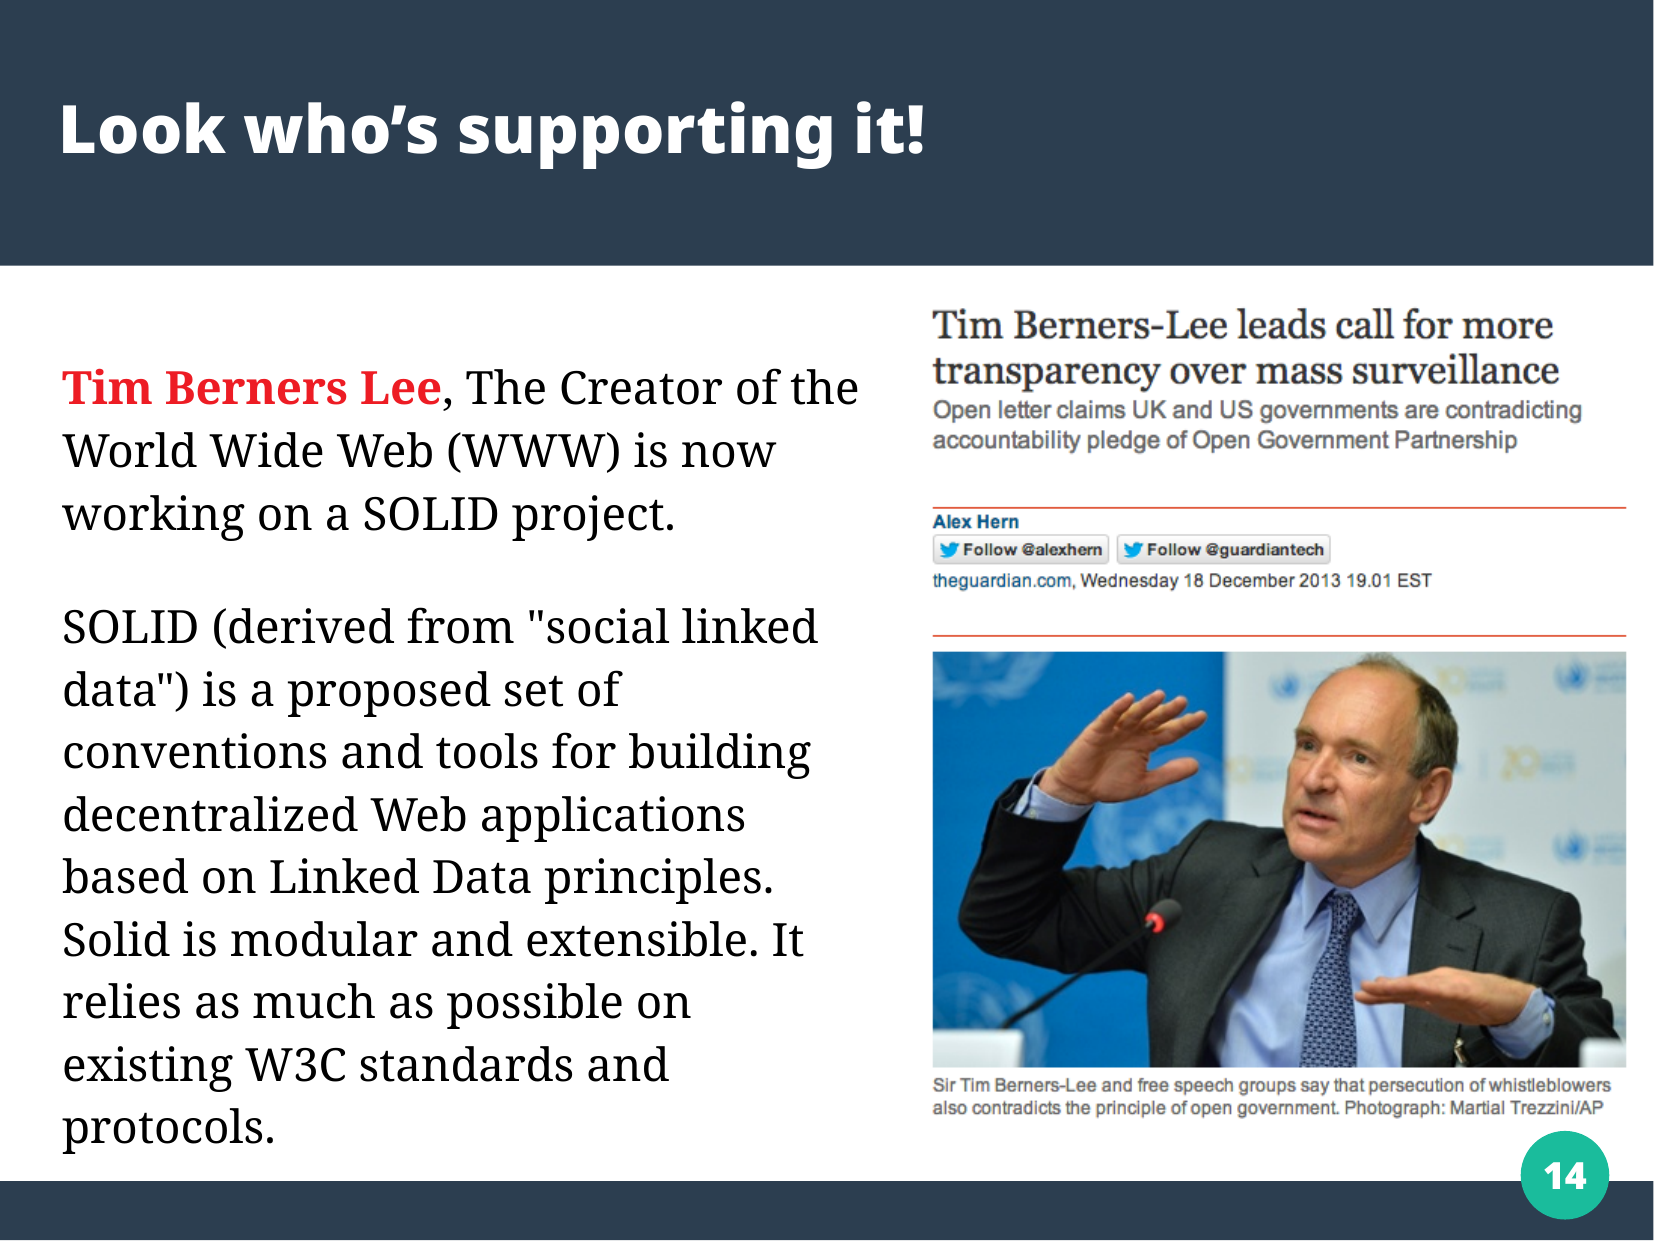

# Look who’s supporting it!
Tim Berners Lee, The Creator of the World Wide Web (WWW) is now working on a SOLID project.
SOLID (derived from "social linked data") is a proposed set of conventions and tools for building decentralized Web applications based on Linked Data principles. Solid is modular and extensible. It relies as much as possible on existing W3C standards and protocols.
14